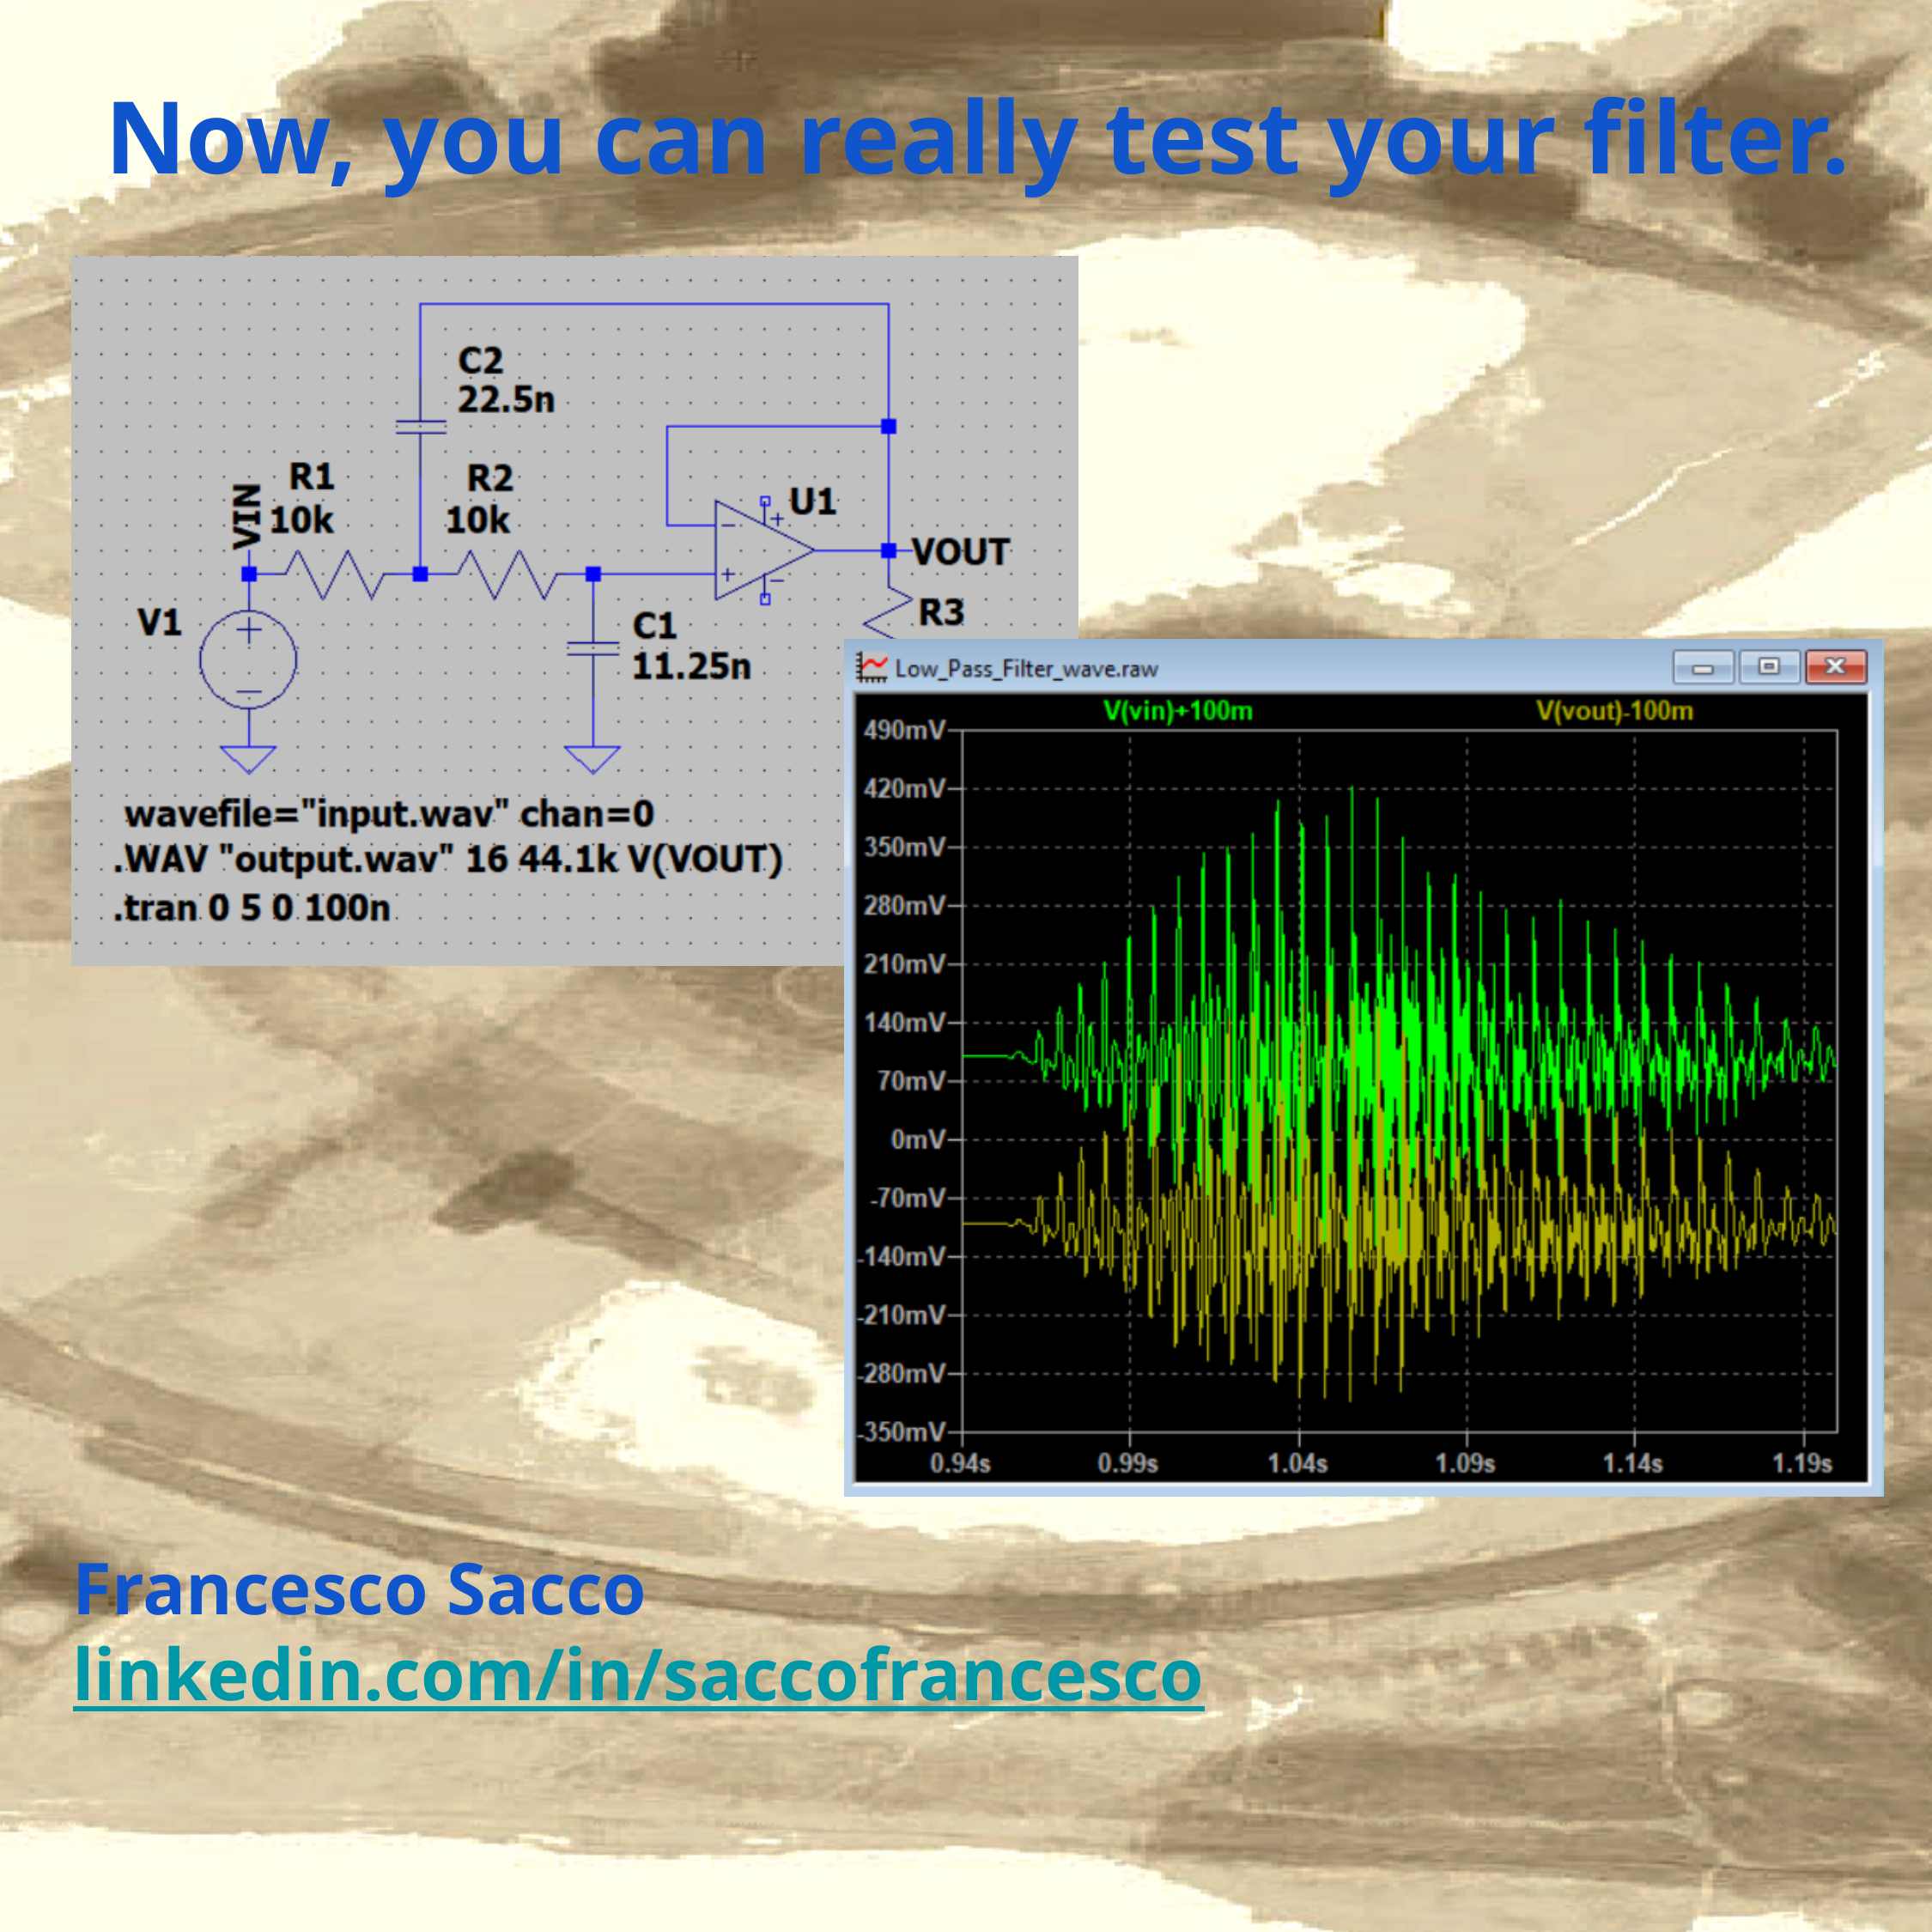

Now, you can really test your filter.
Francesco Sacco
linkedin.com/in/saccofrancesco